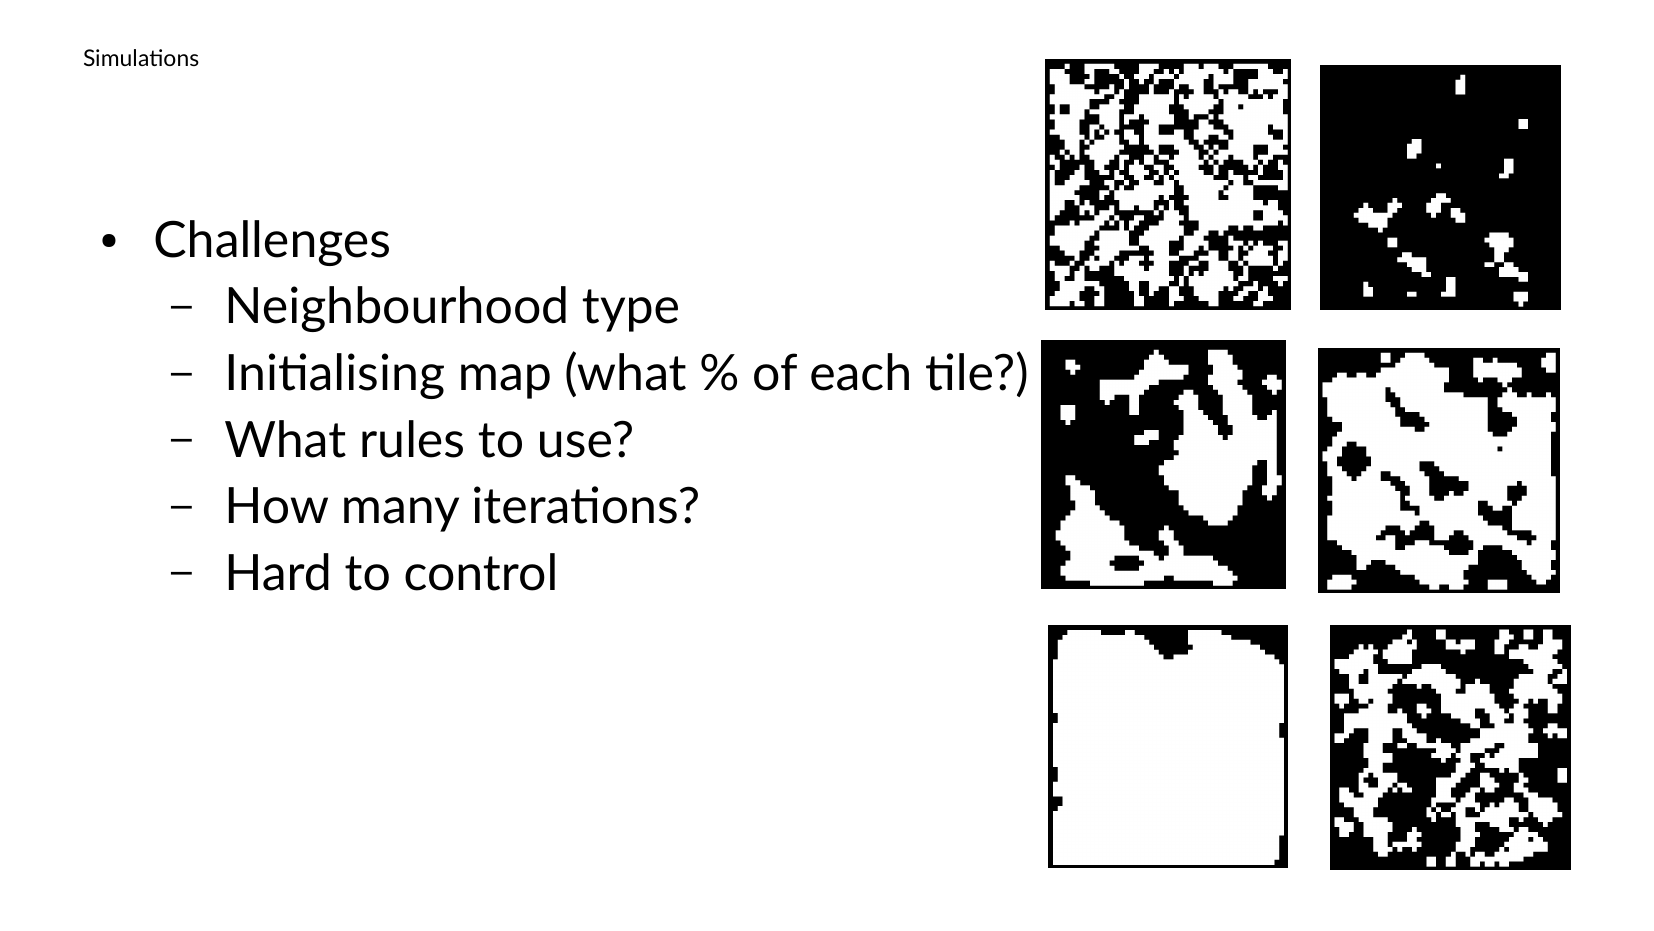

# Simulations
Challenges
Neighbourhood type
Initialising map (what % of each tile?)
What rules to use?
How many iterations?
Hard to control